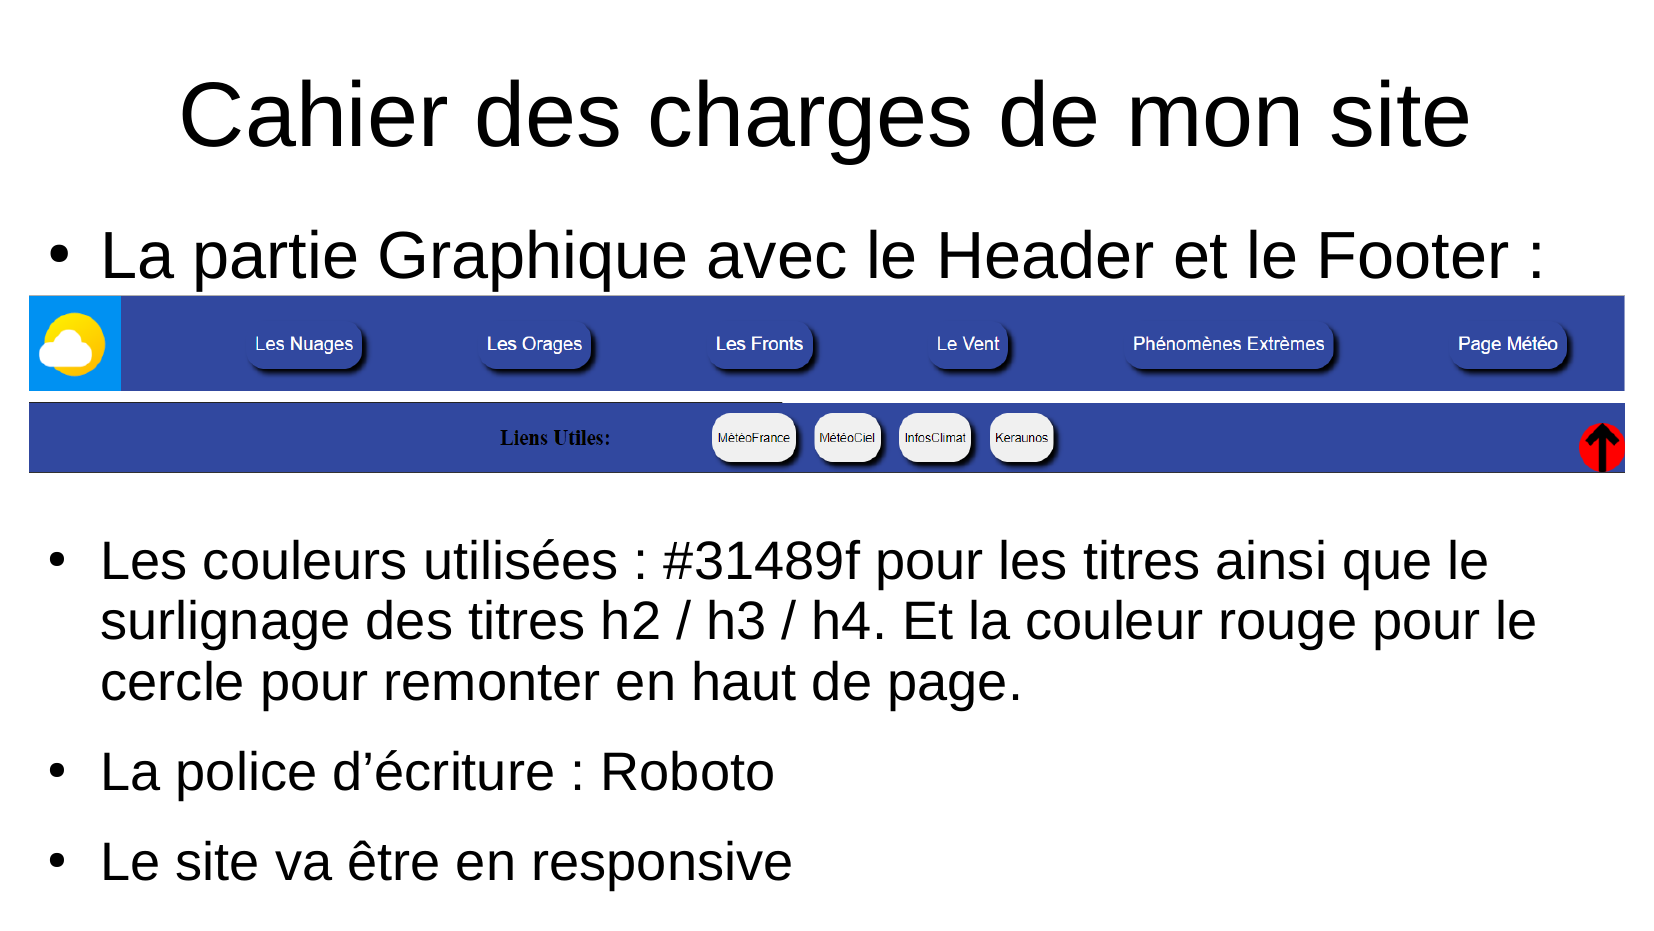

# Cahier des charges de mon site
La partie Graphique avec le Header et le Footer :
Les couleurs utilisées : #31489f pour les titres ainsi que le surlignage des titres h2 / h3 / h4. Et la couleur rouge pour le cercle pour remonter en haut de page.
La police d’écriture : Roboto
Le site va être en responsive